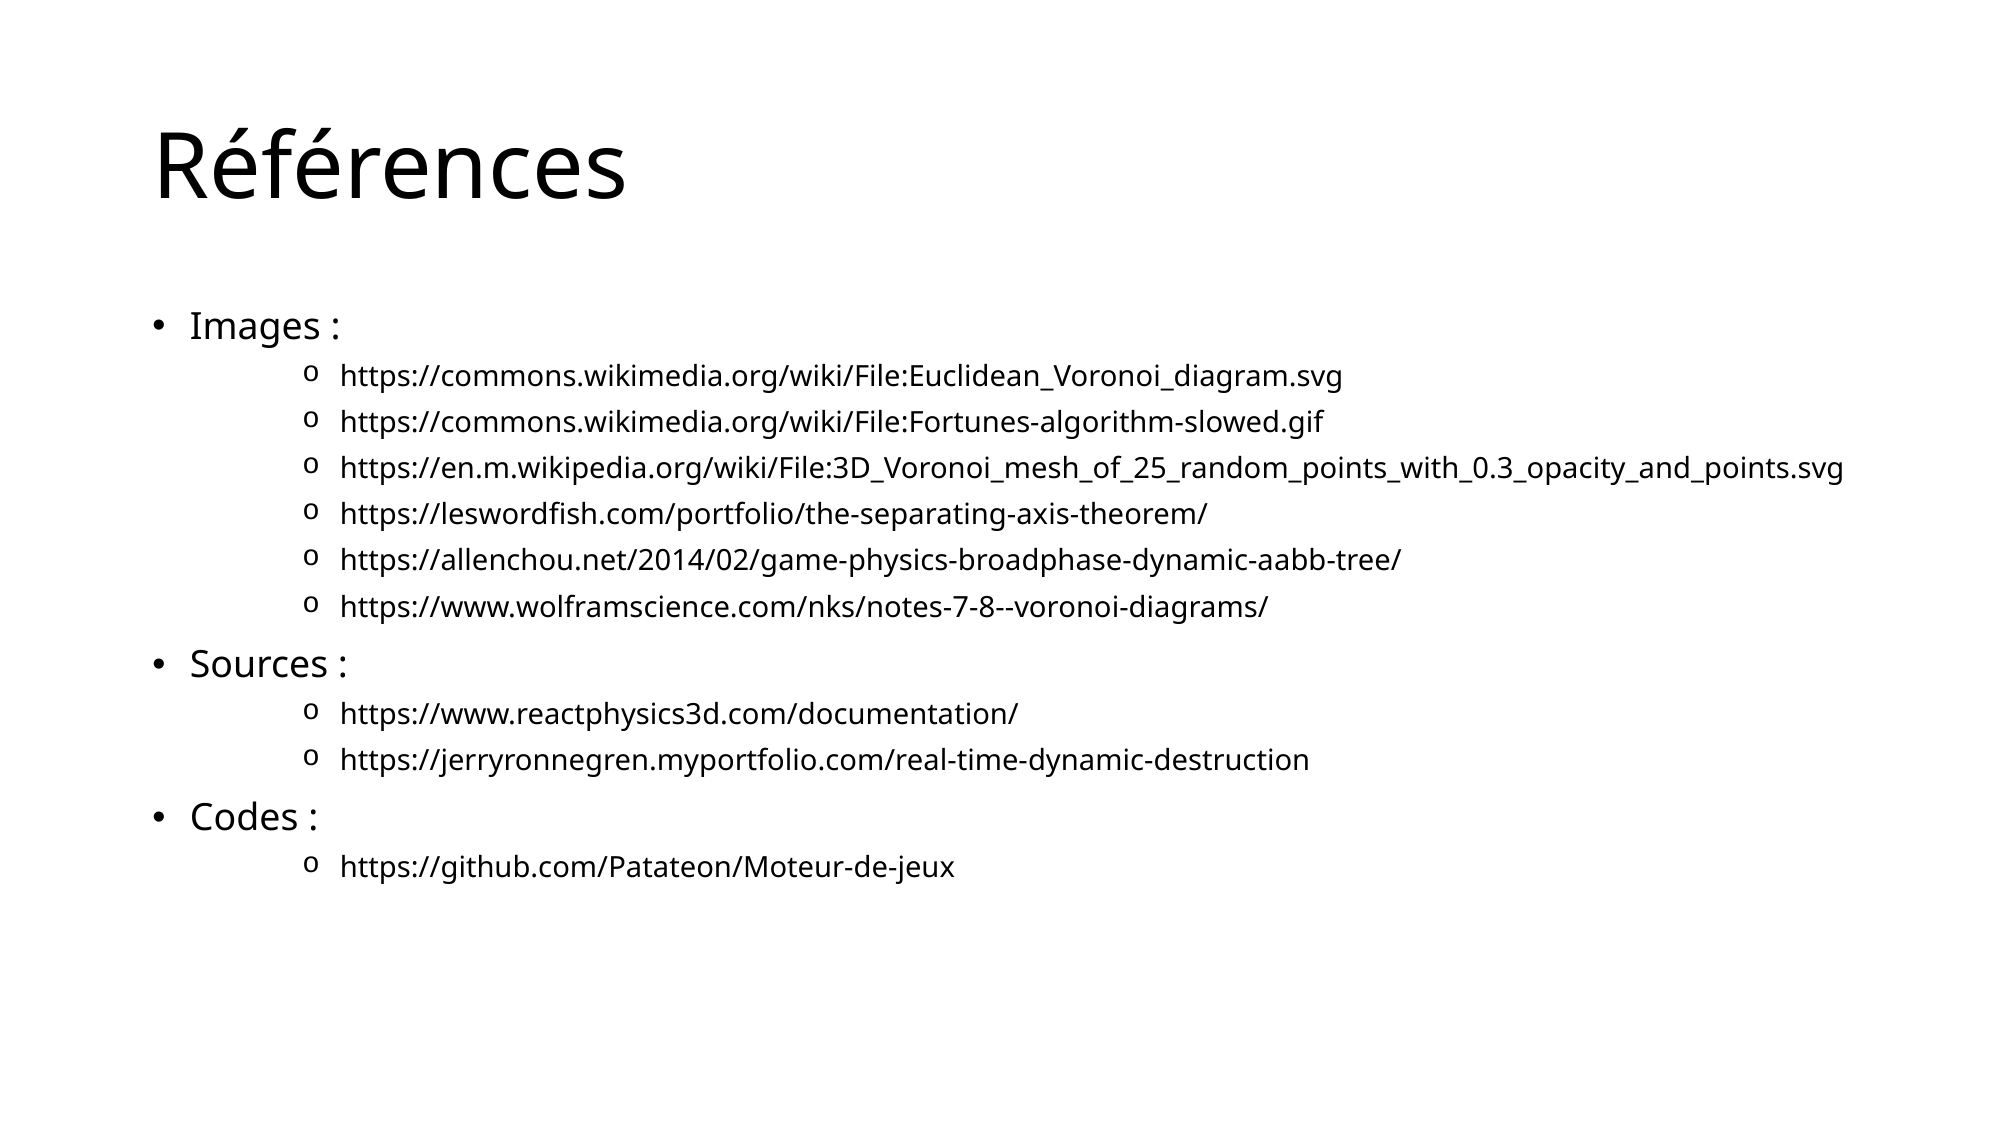

# Références
Images :
https://commons.wikimedia.org/wiki/File:Euclidean_Voronoi_diagram.svg
https://commons.wikimedia.org/wiki/File:Fortunes-algorithm-slowed.gif
https://en.m.wikipedia.org/wiki/File:3D_Voronoi_mesh_of_25_random_points_with_0.3_opacity_and_points.svg
https://leswordfish.com/portfolio/the-separating-axis-theorem/
https://allenchou.net/2014/02/game-physics-broadphase-dynamic-aabb-tree/
https://www.wolframscience.com/nks/notes-7-8--voronoi-diagrams/
Sources :
https://www.reactphysics3d.com/documentation/
https://jerryronnegren.myportfolio.com/real-time-dynamic-destruction
Codes :
https://github.com/Patateon/Moteur-de-jeux